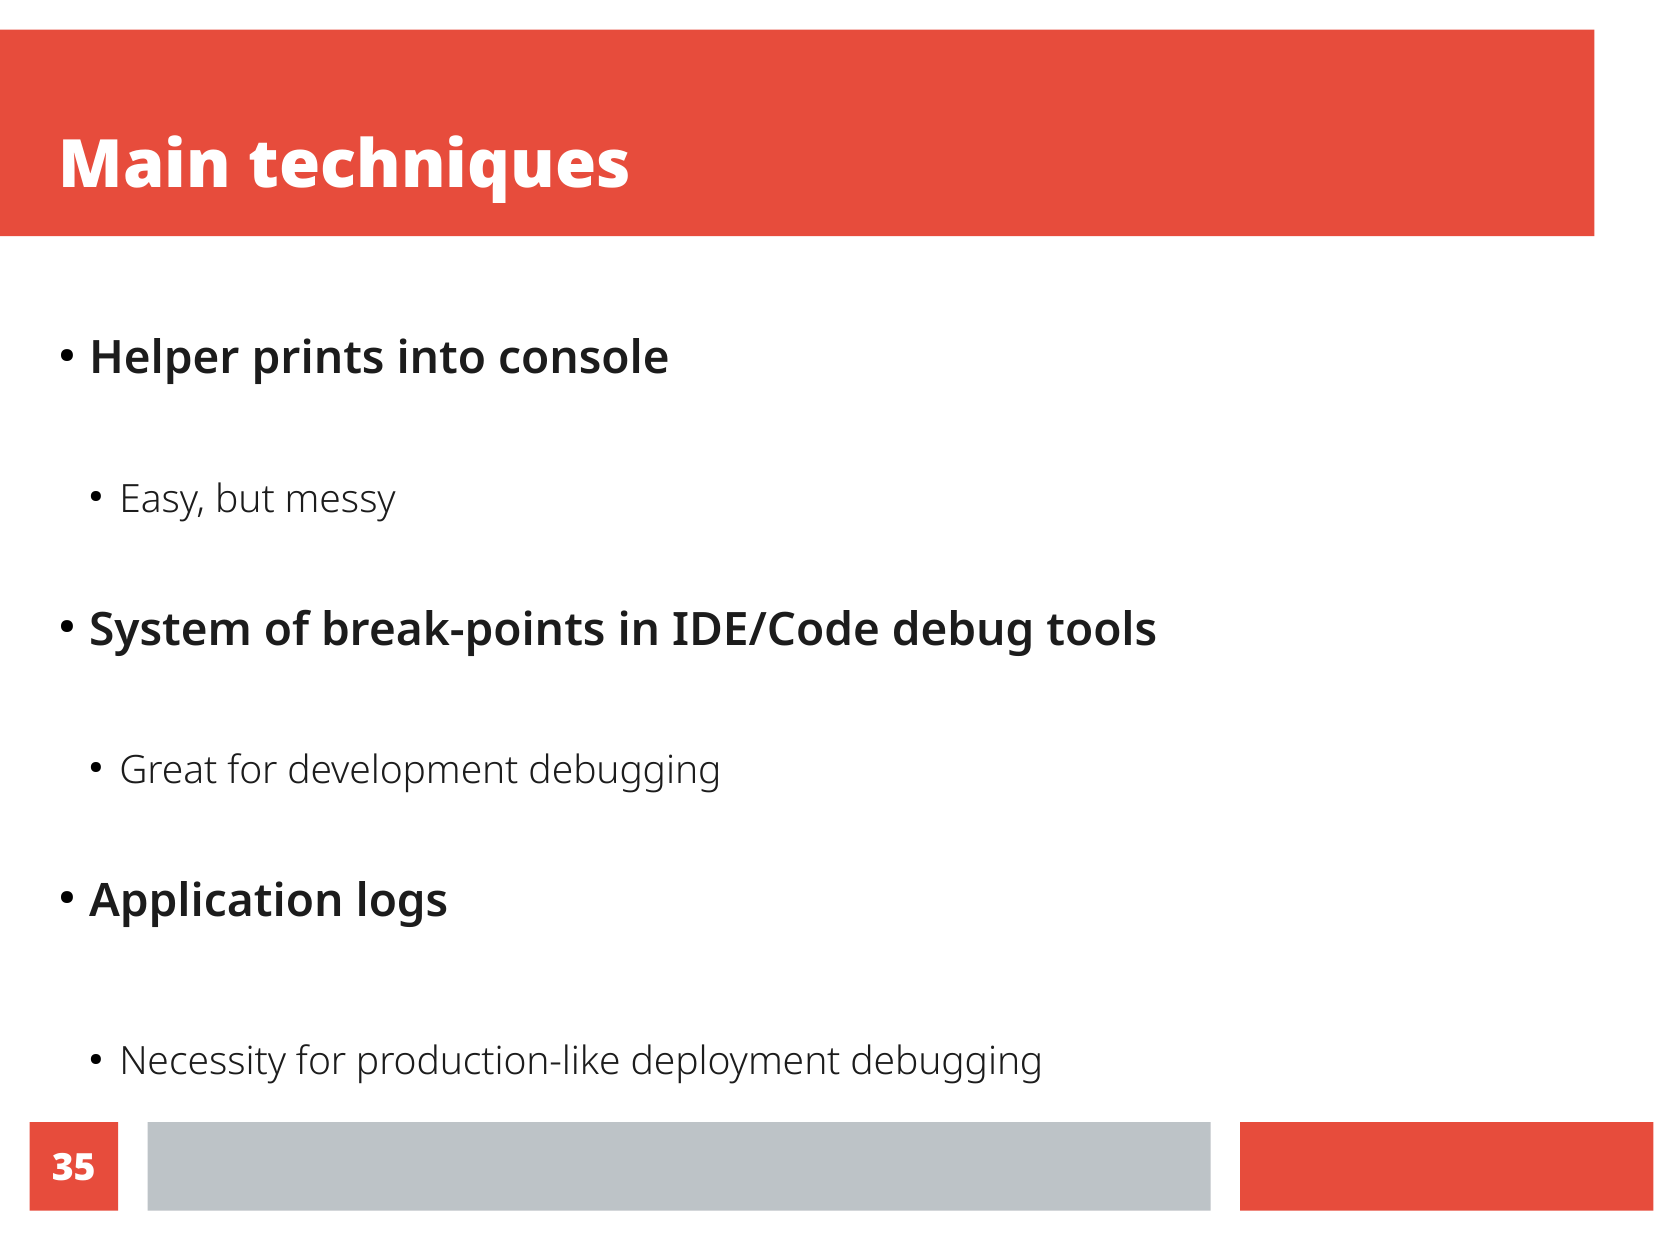

# Main techniques
Helper prints into console
Easy, but messy
System of break-points in IDE/Code debug tools
Great for development debugging
Application logs
Necessity for production-like deployment debugging
35